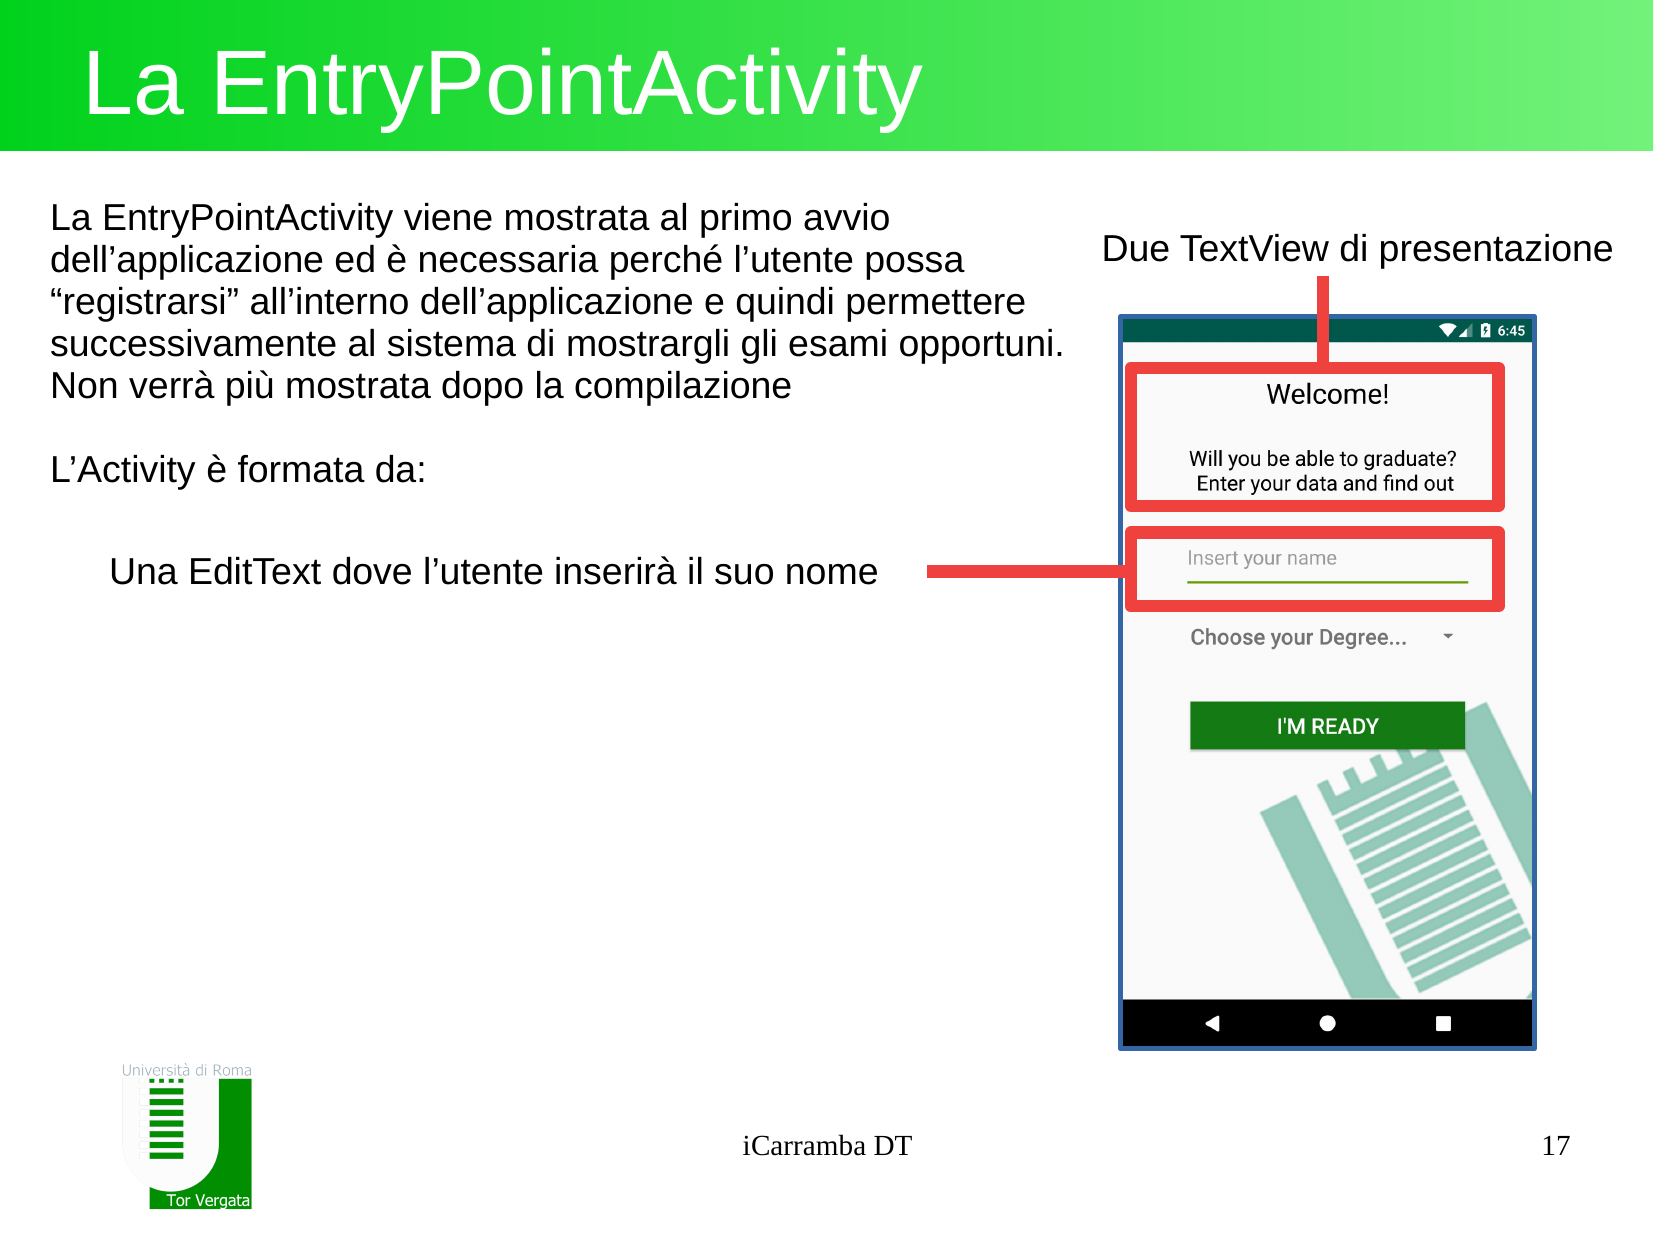

# La EntryPointActivity
La EntryPointActivity viene mostrata al primo avvio dell’applicazione ed è necessaria perché l’utente possa “registrarsi” all’interno dell’applicazione e quindi permettere successivamente al sistema di mostrargli gli esami opportuni. Non verrà più mostrata dopo la compilazione
L’Activity è formata da:
Due TextView di presentazione
Una EditText dove l’utente inserirà il suo nome
17